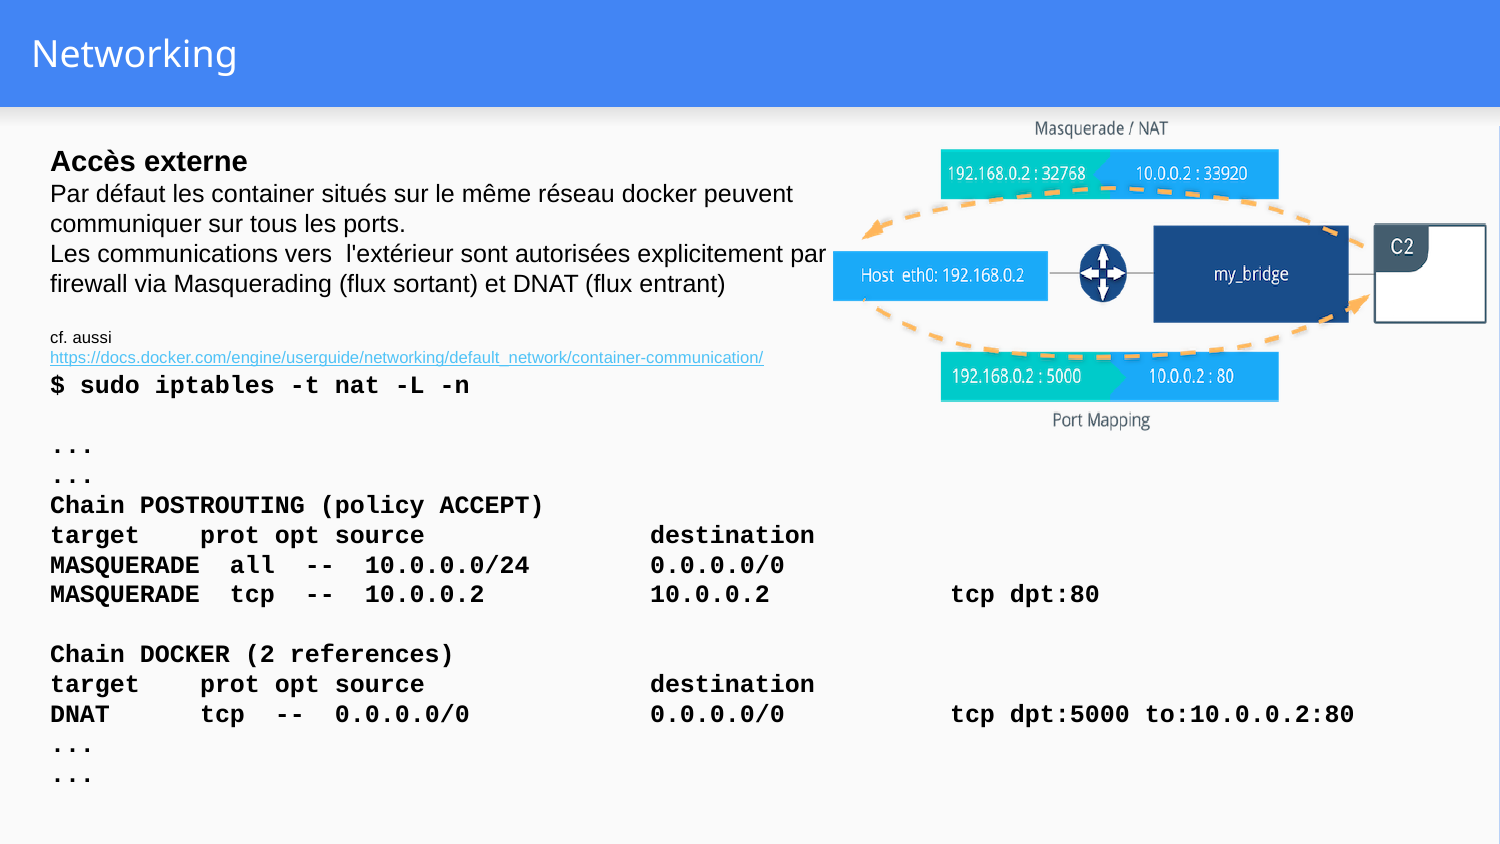

# Networking
Accès externe
Par défaut les container situés sur le même réseau docker peuvent communiquer sur tous les ports.
Les communications vers l'extérieur sont autorisées explicitement par firewall via Masquerading (flux sortant) et DNAT (flux entrant)
cf. aussi
https://docs.docker.com/engine/userguide/networking/default_network/container-communication/
$ sudo iptables -t nat -L -n
...
...
Chain POSTROUTING (policy ACCEPT)
target 	prot opt source 	destination
MASQUERADE all -- 10.0.0.0/24 	0.0.0.0/0
MASQUERADE tcp -- 10.0.0.2 	10.0.0.2 	tcp dpt:80
Chain DOCKER (2 references)
target 	prot opt source 	destination
DNAT 	tcp -- 0.0.0.0/0 	0.0.0.0/0 	tcp dpt:5000 to:10.0.0.2:80
...
...